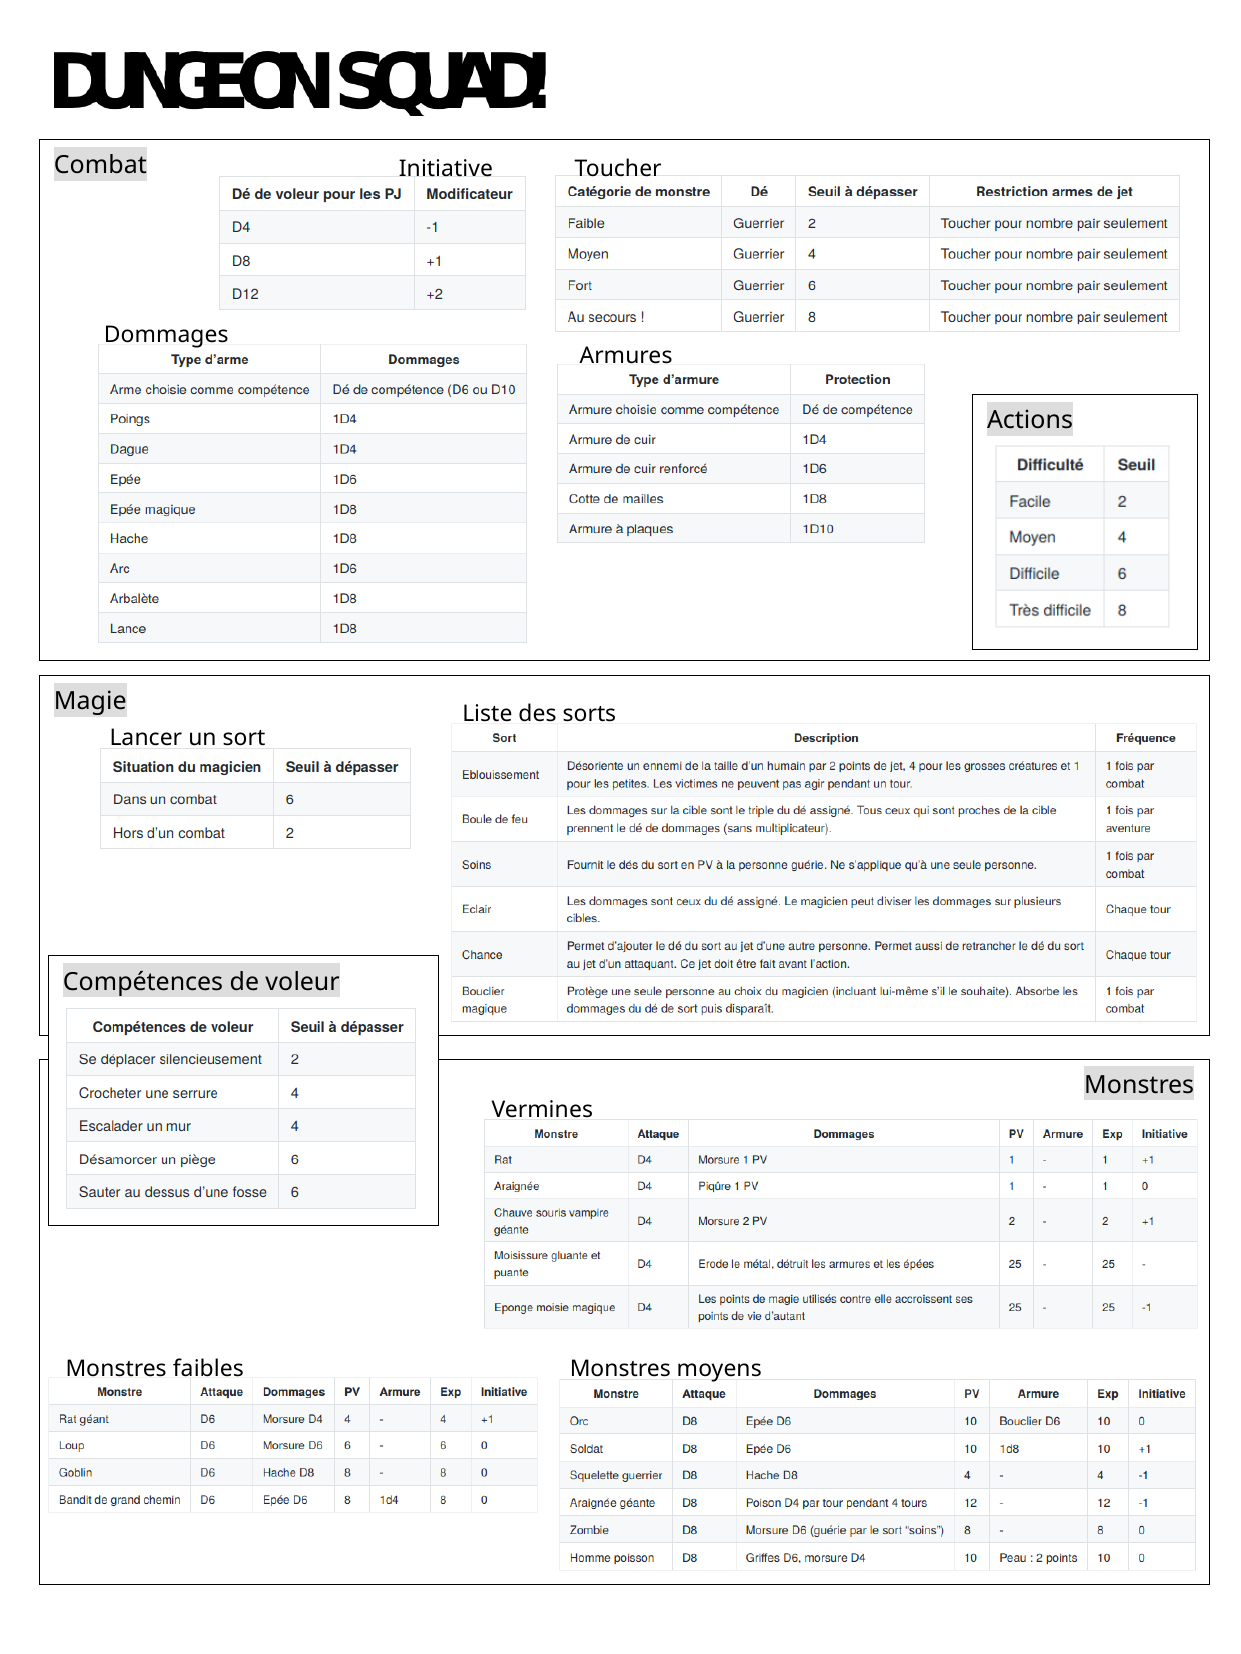

Combat
Initiative
Toucher
Dommages
Armures
Actions
Magie
Liste des sorts
Lancer un sort
Compétences de voleur
Monstres
Vermines
Monstres faibles
Monstres moyens